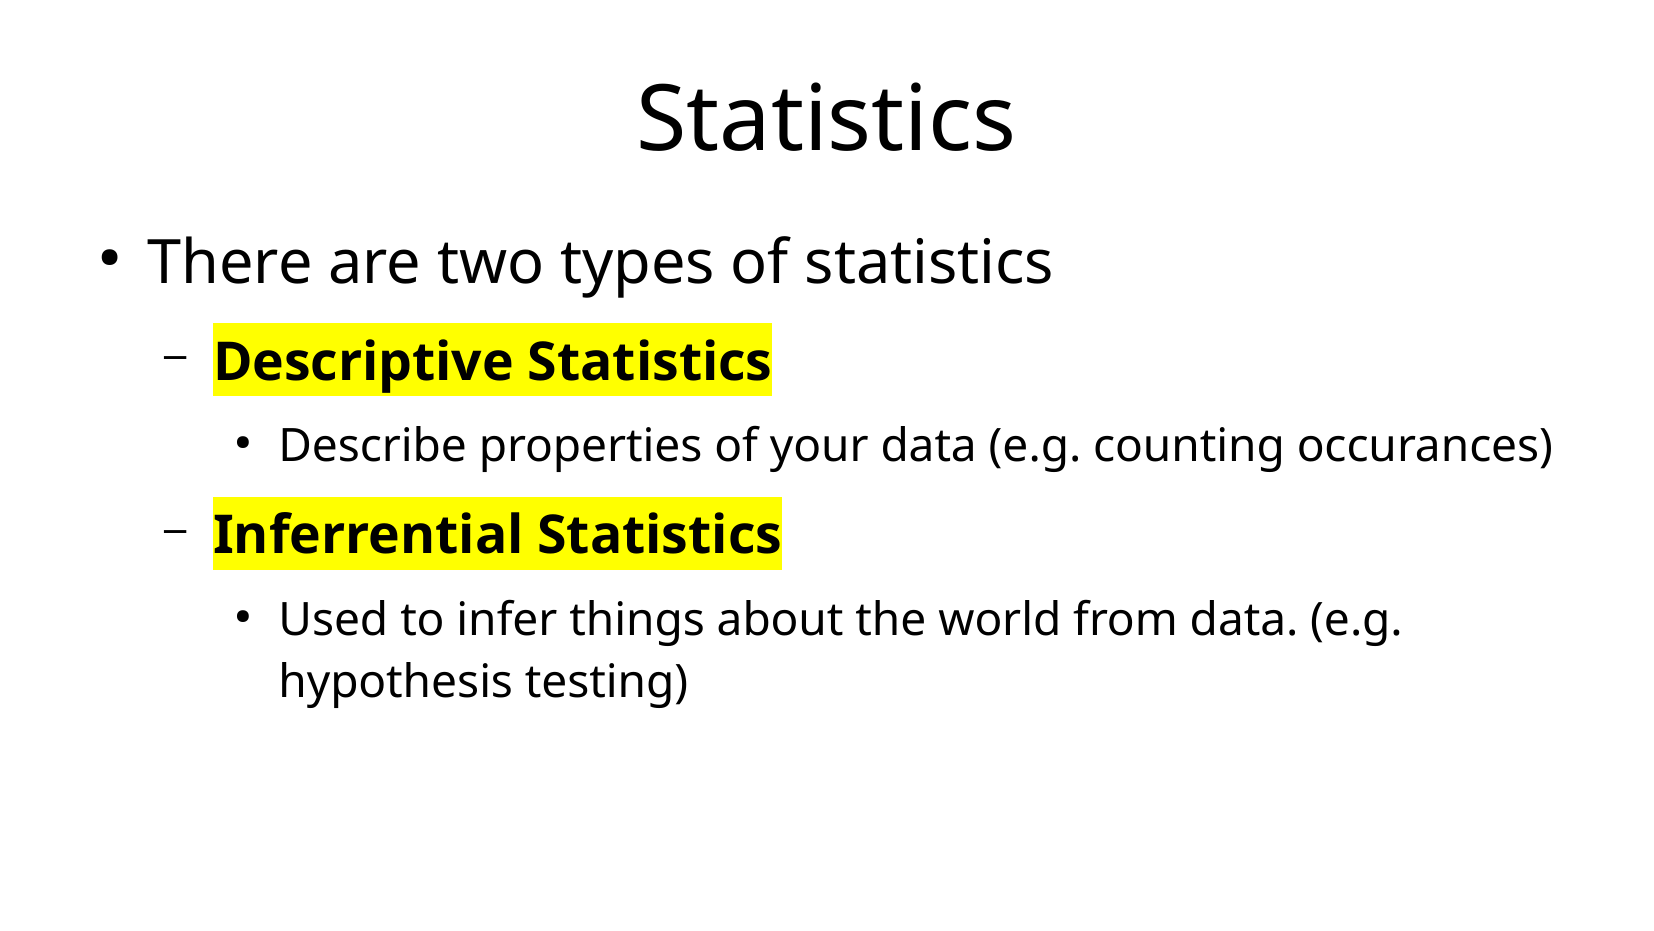

# Statistics
There are two types of statistics
Descriptive Statistics
Describe properties of your data (e.g. counting occurances)
Inferrential Statistics
Used to infer things about the world from data. (e.g. hypothesis testing)